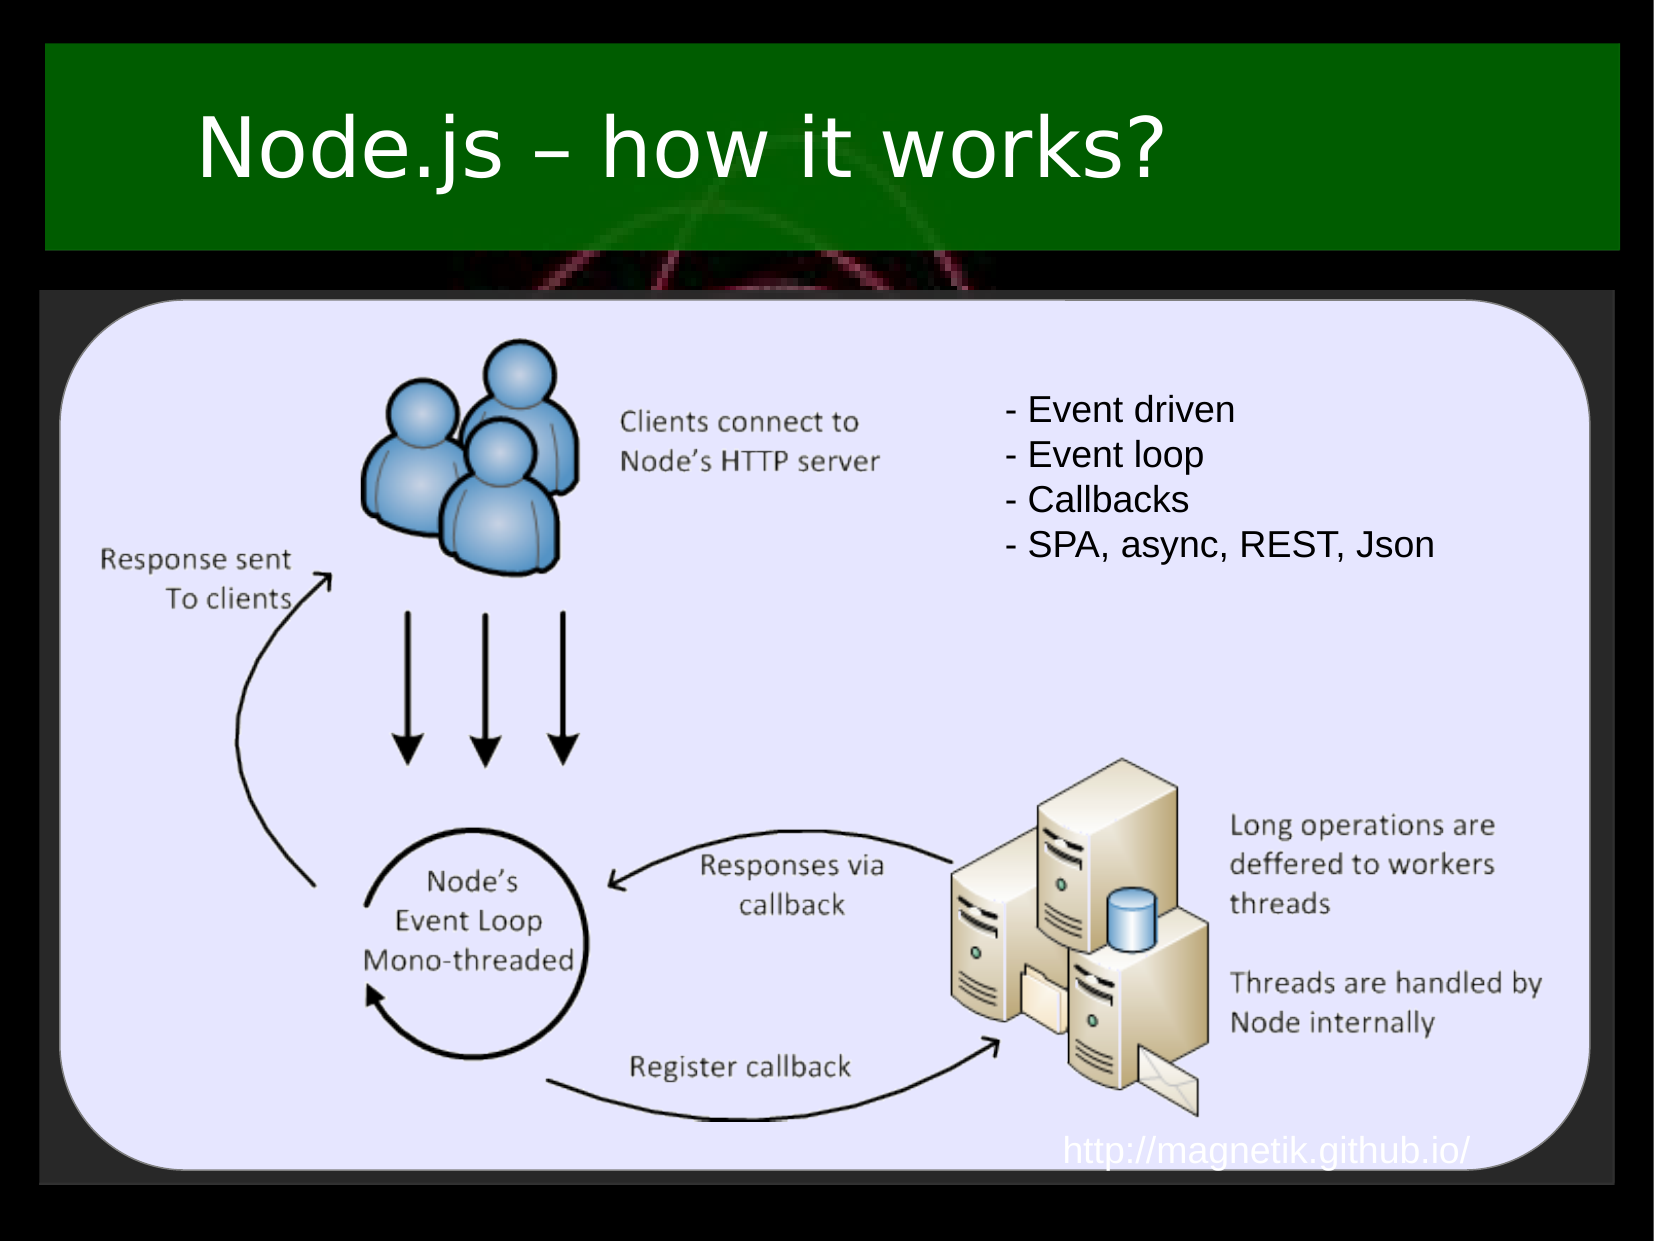

# Node.js – how it works?
- Event driven
- Event loop
- Callbacks
- SPA, async, REST, Json
http://magnetik.github.io/